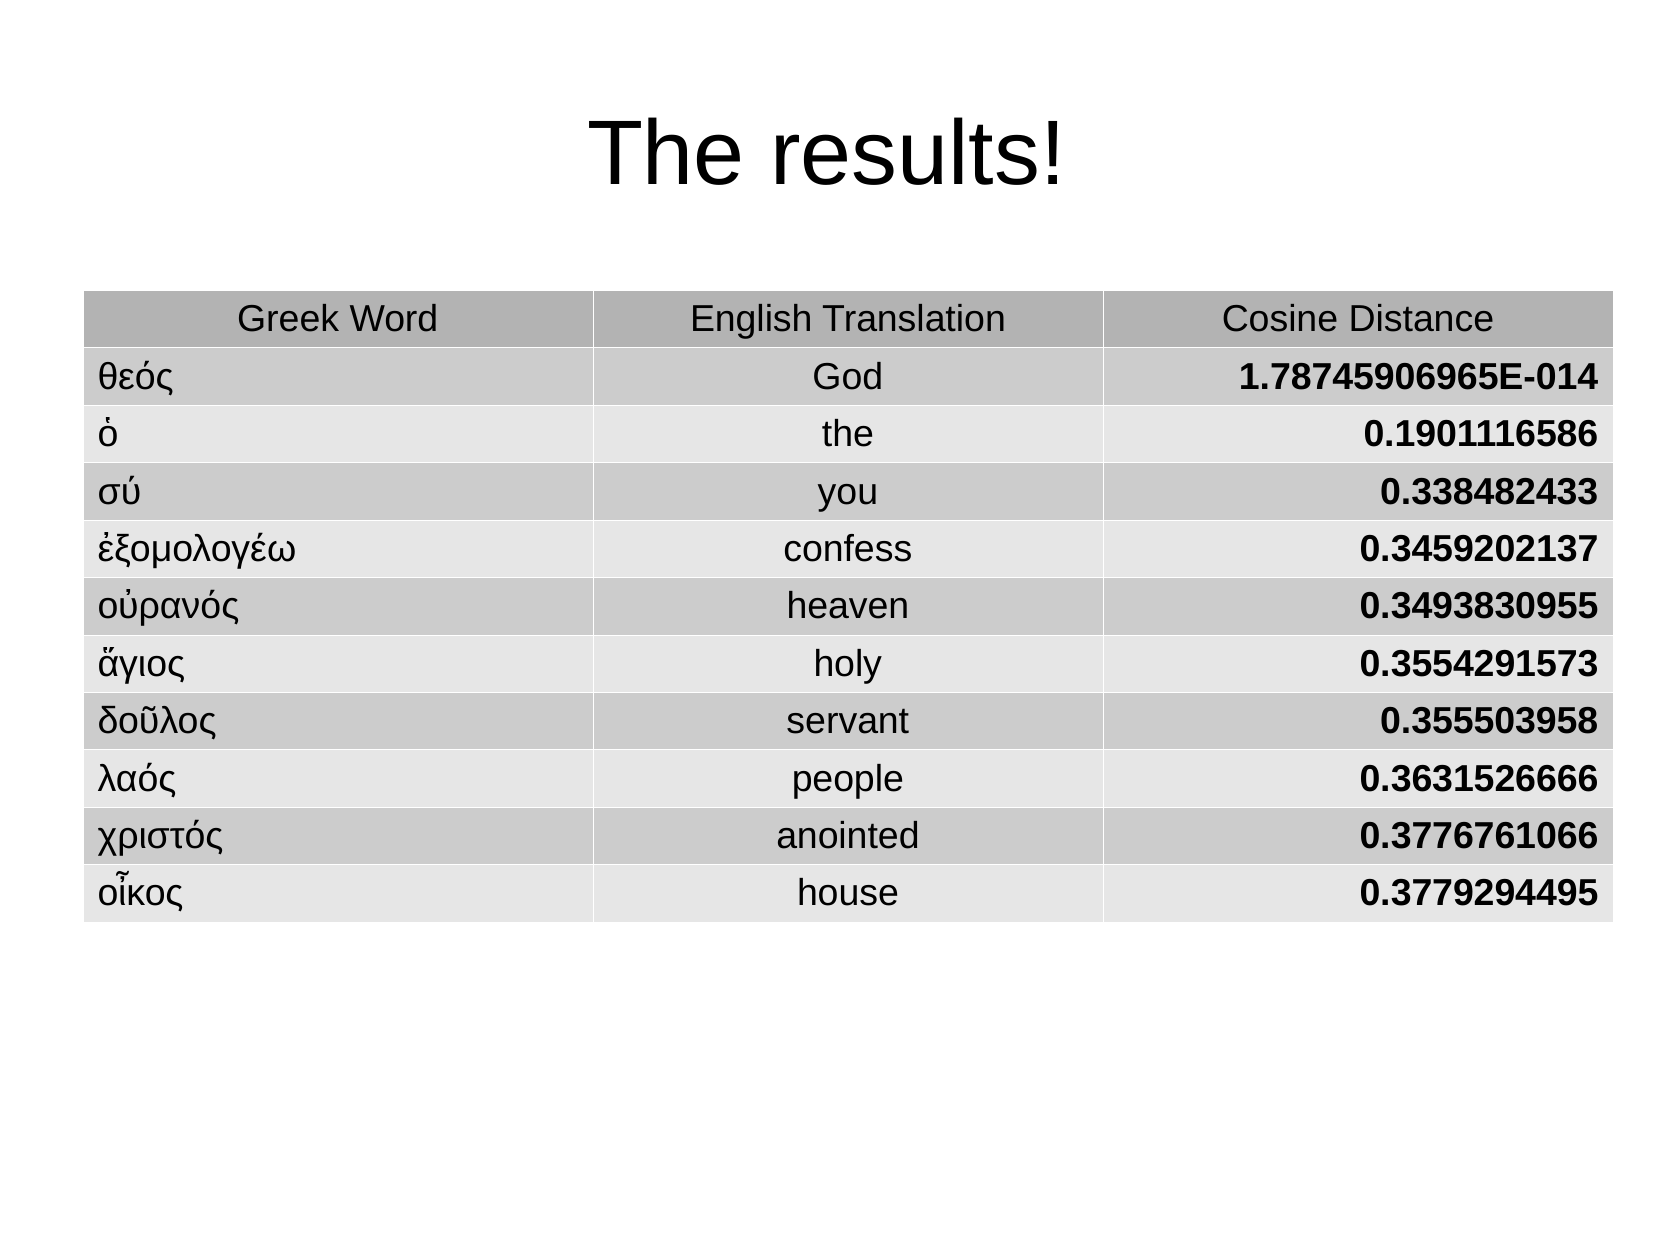

# The results!
| Greek Word | English Translation | Cosine Distance |
| --- | --- | --- |
| θεός | God | 1.78745906965E-014 |
| ὁ | the | 0.1901116586 |
| σύ | you | 0.338482433 |
| ἐξομολογέω | confess | 0.3459202137 |
| οὐρανός | heaven | 0.3493830955 |
| ἅγιος | holy | 0.3554291573 |
| δοῦλος | servant | 0.355503958 |
| λαός | people | 0.3631526666 |
| χριστός | anointed | 0.3776761066 |
| οἶκος | house | 0.3779294495 |